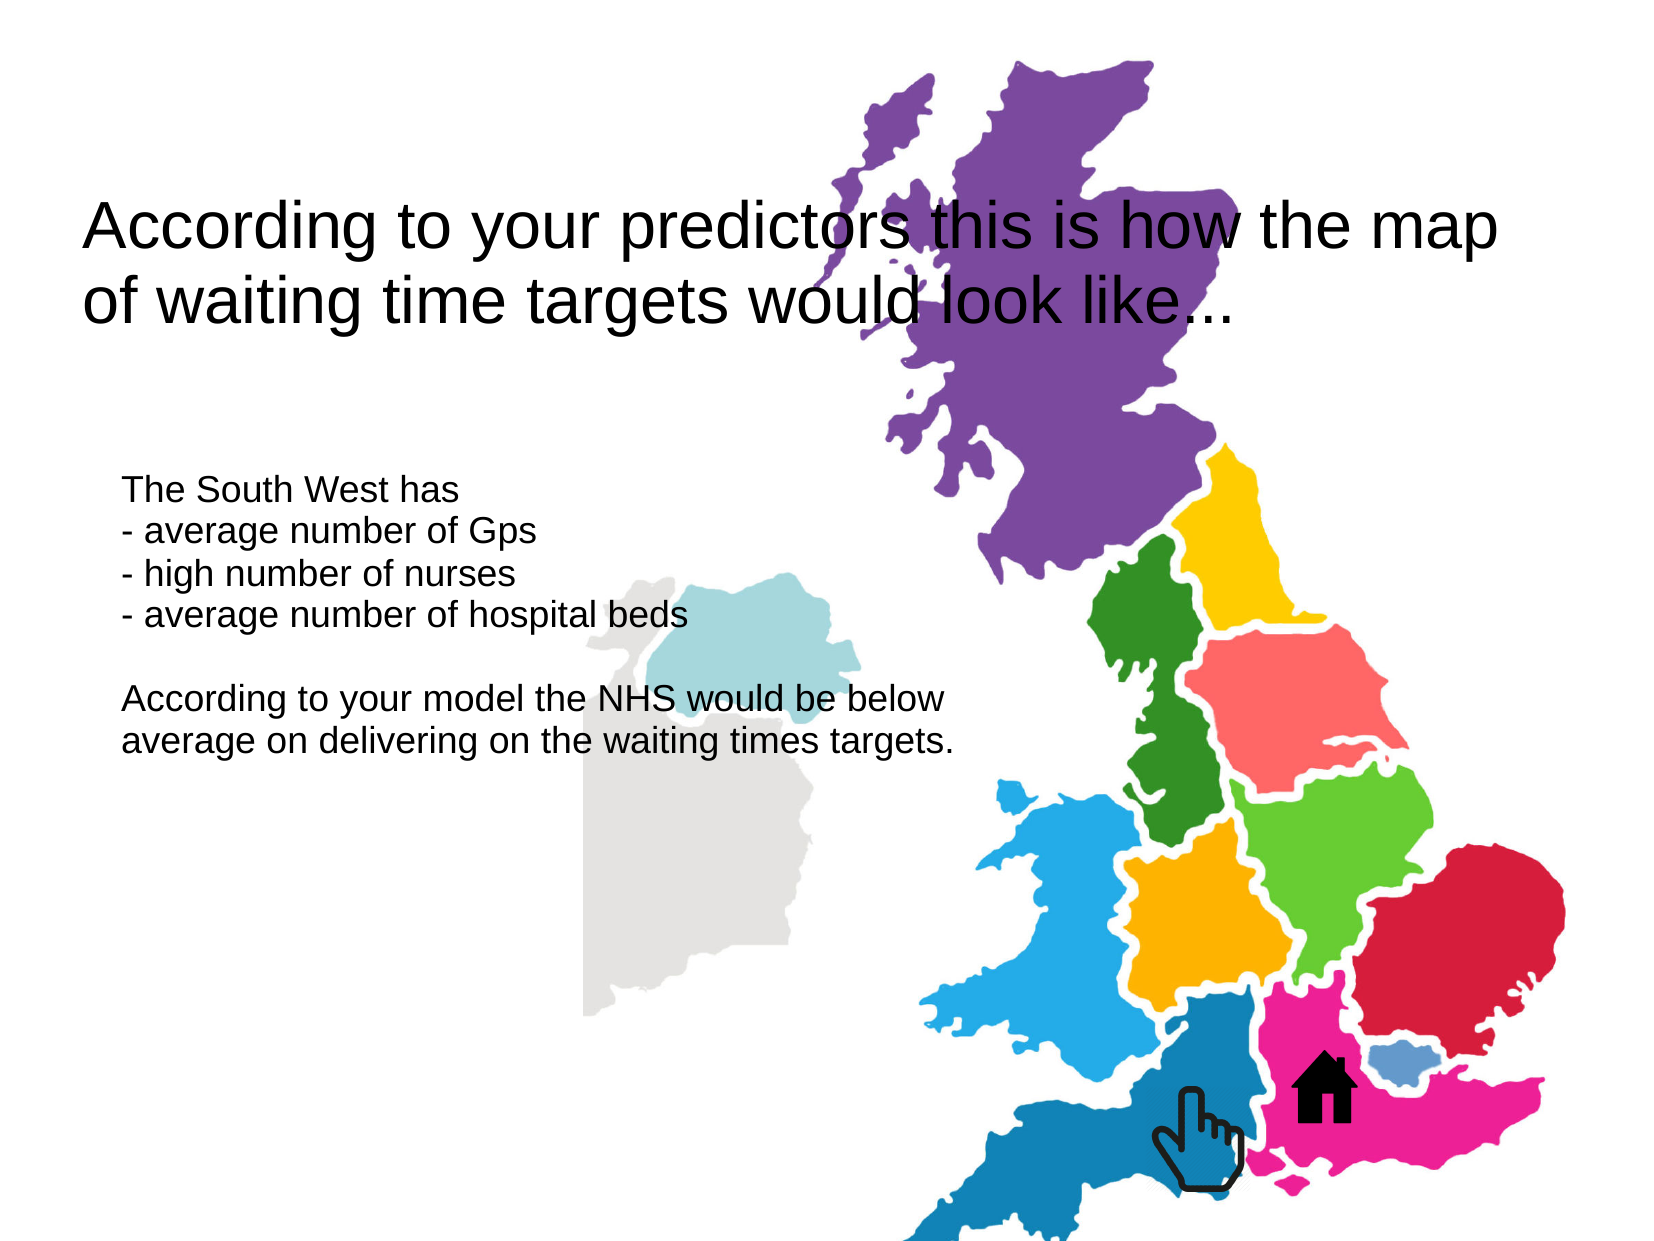

According to your predictors this is how the map of waiting time targets would look like...
The South West has
- average number of Gps
- high number of nurses
- average number of hospital beds
According to your model the NHS would be below average on delivering on the waiting times targets.